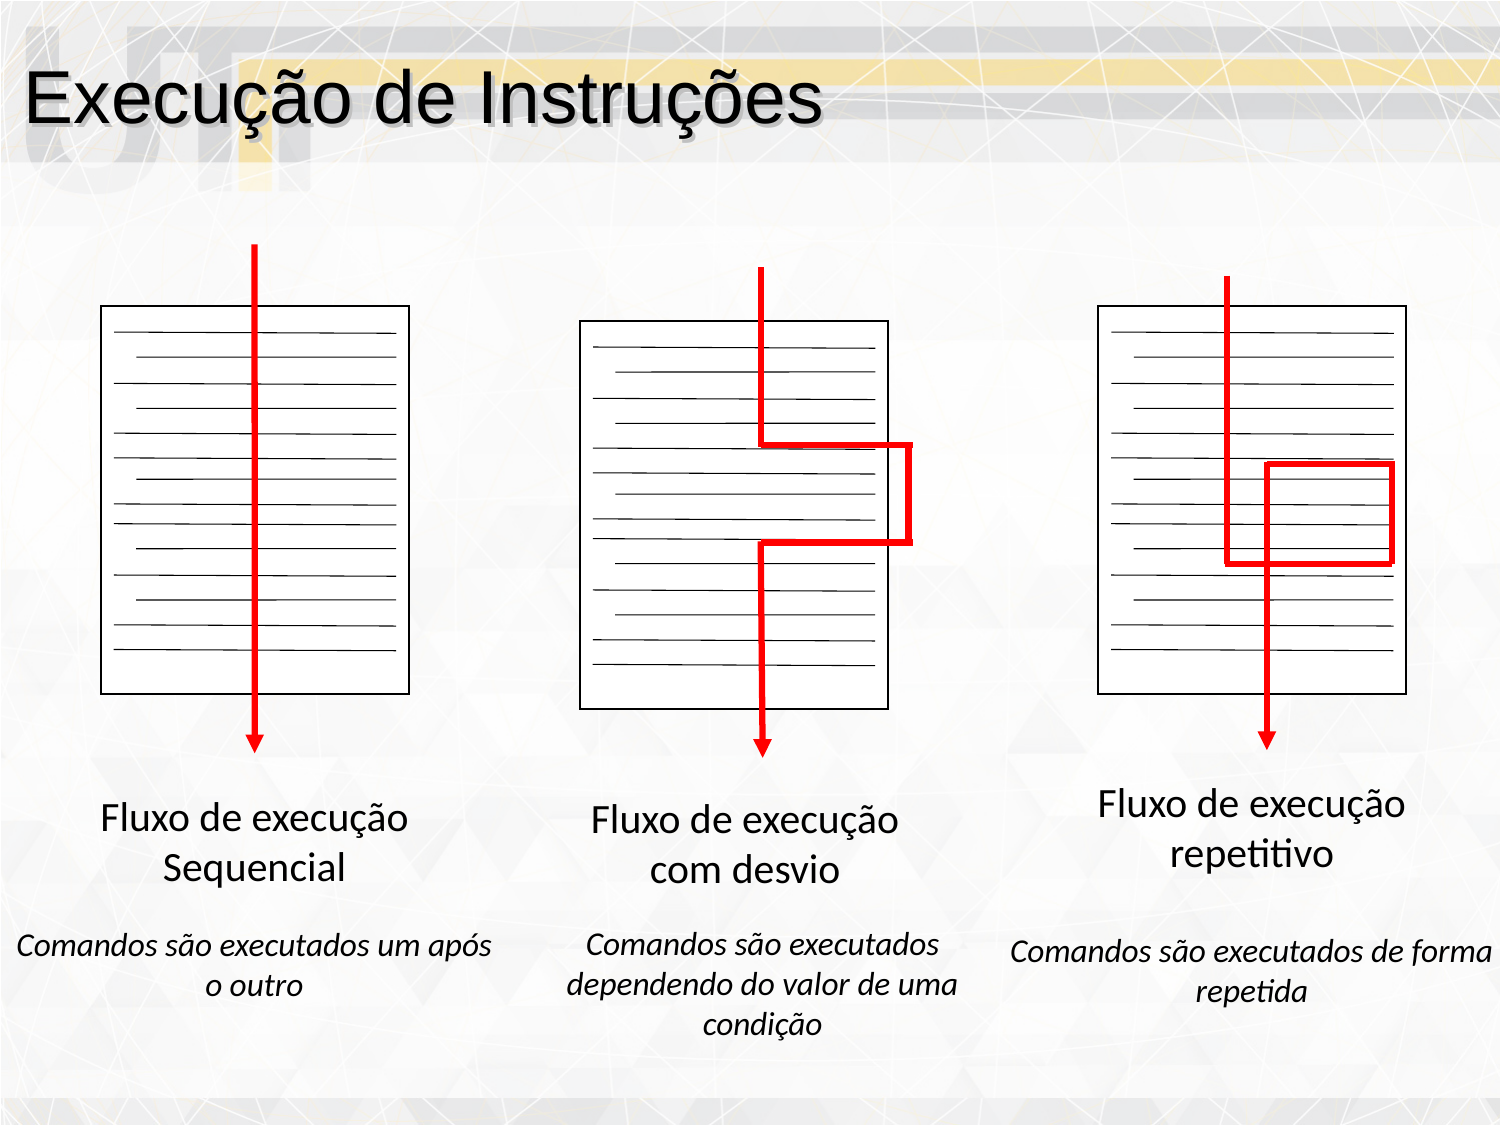

# Execução de Instruções
Fluxo de execução repetitivo
Fluxo de execução Sequencial
Fluxo de execução com desvio
Comandos são executados dependendo do valor de uma condição
Comandos são executados um após o outro
Comandos são executados de forma repetida